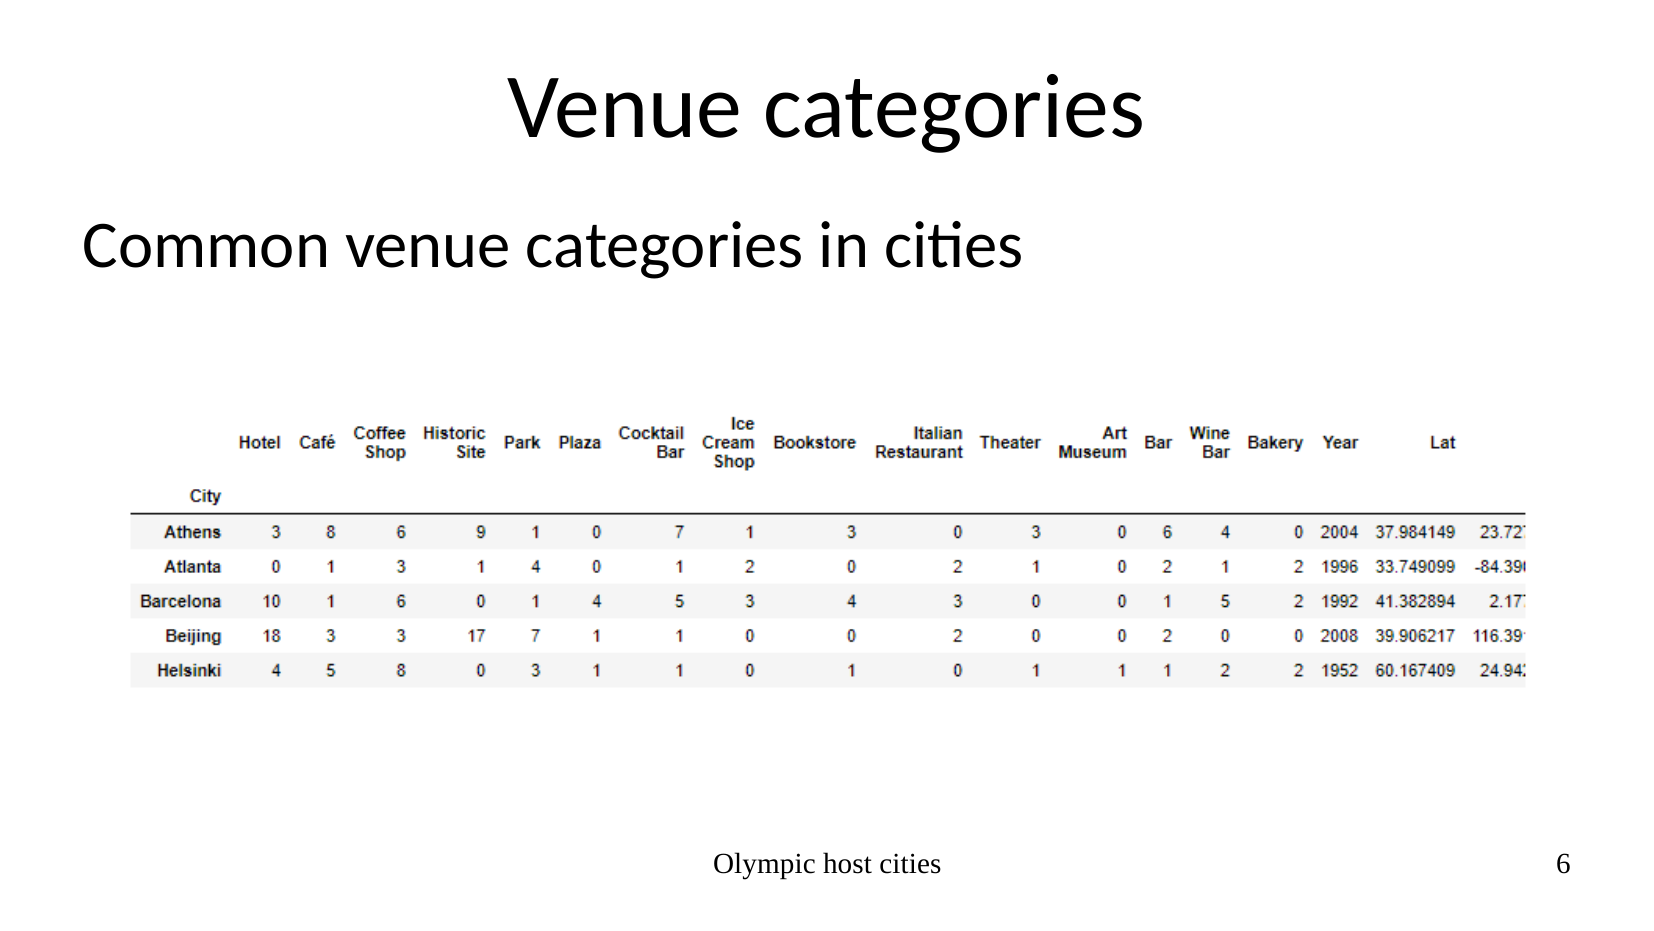

# Venue categories
Common venue categories in cities
Olympic host cities
6